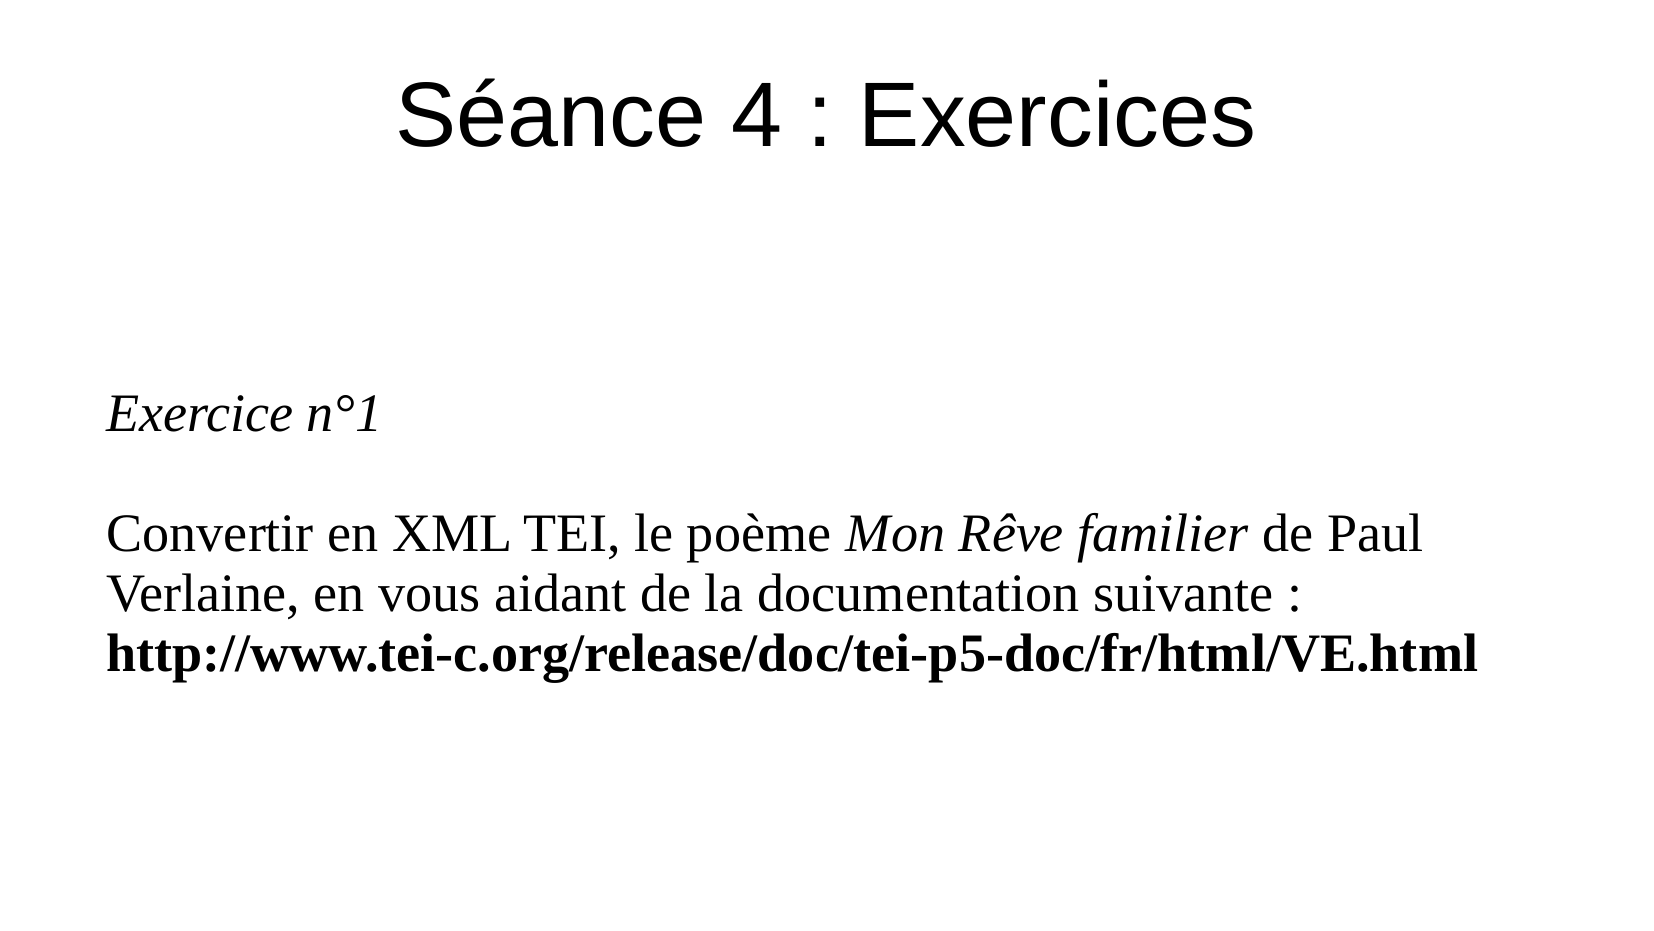

# Séance 4 : Exercices
Exercice n°1
Convertir en XML TEI, le poème Mon Rêve familier de Paul Verlaine, en vous aidant de la documentation suivante :
http://www.tei-c.org/release/doc/tei-p5-doc/fr/html/VE.html